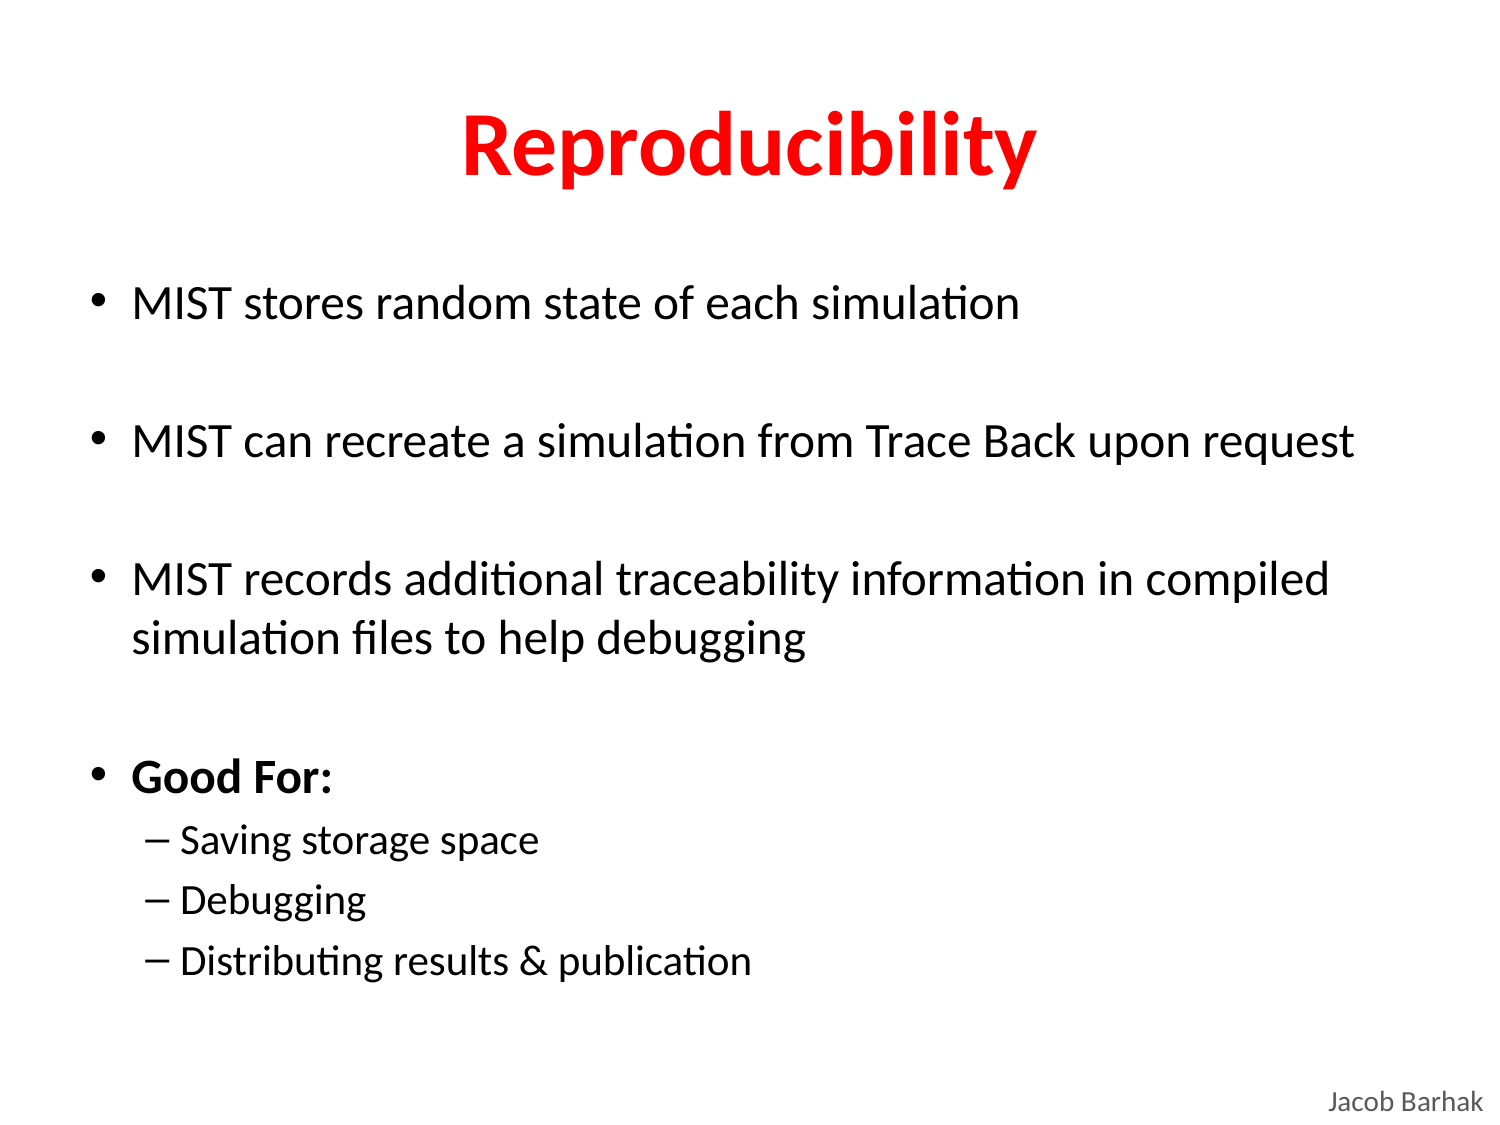

Reproducibility
MIST stores random state of each simulation
MIST can recreate a simulation from Trace Back upon request
MIST records additional traceability information in compiled simulation files to help debugging
Good For:
Saving storage space
Debugging
Distributing results & publication